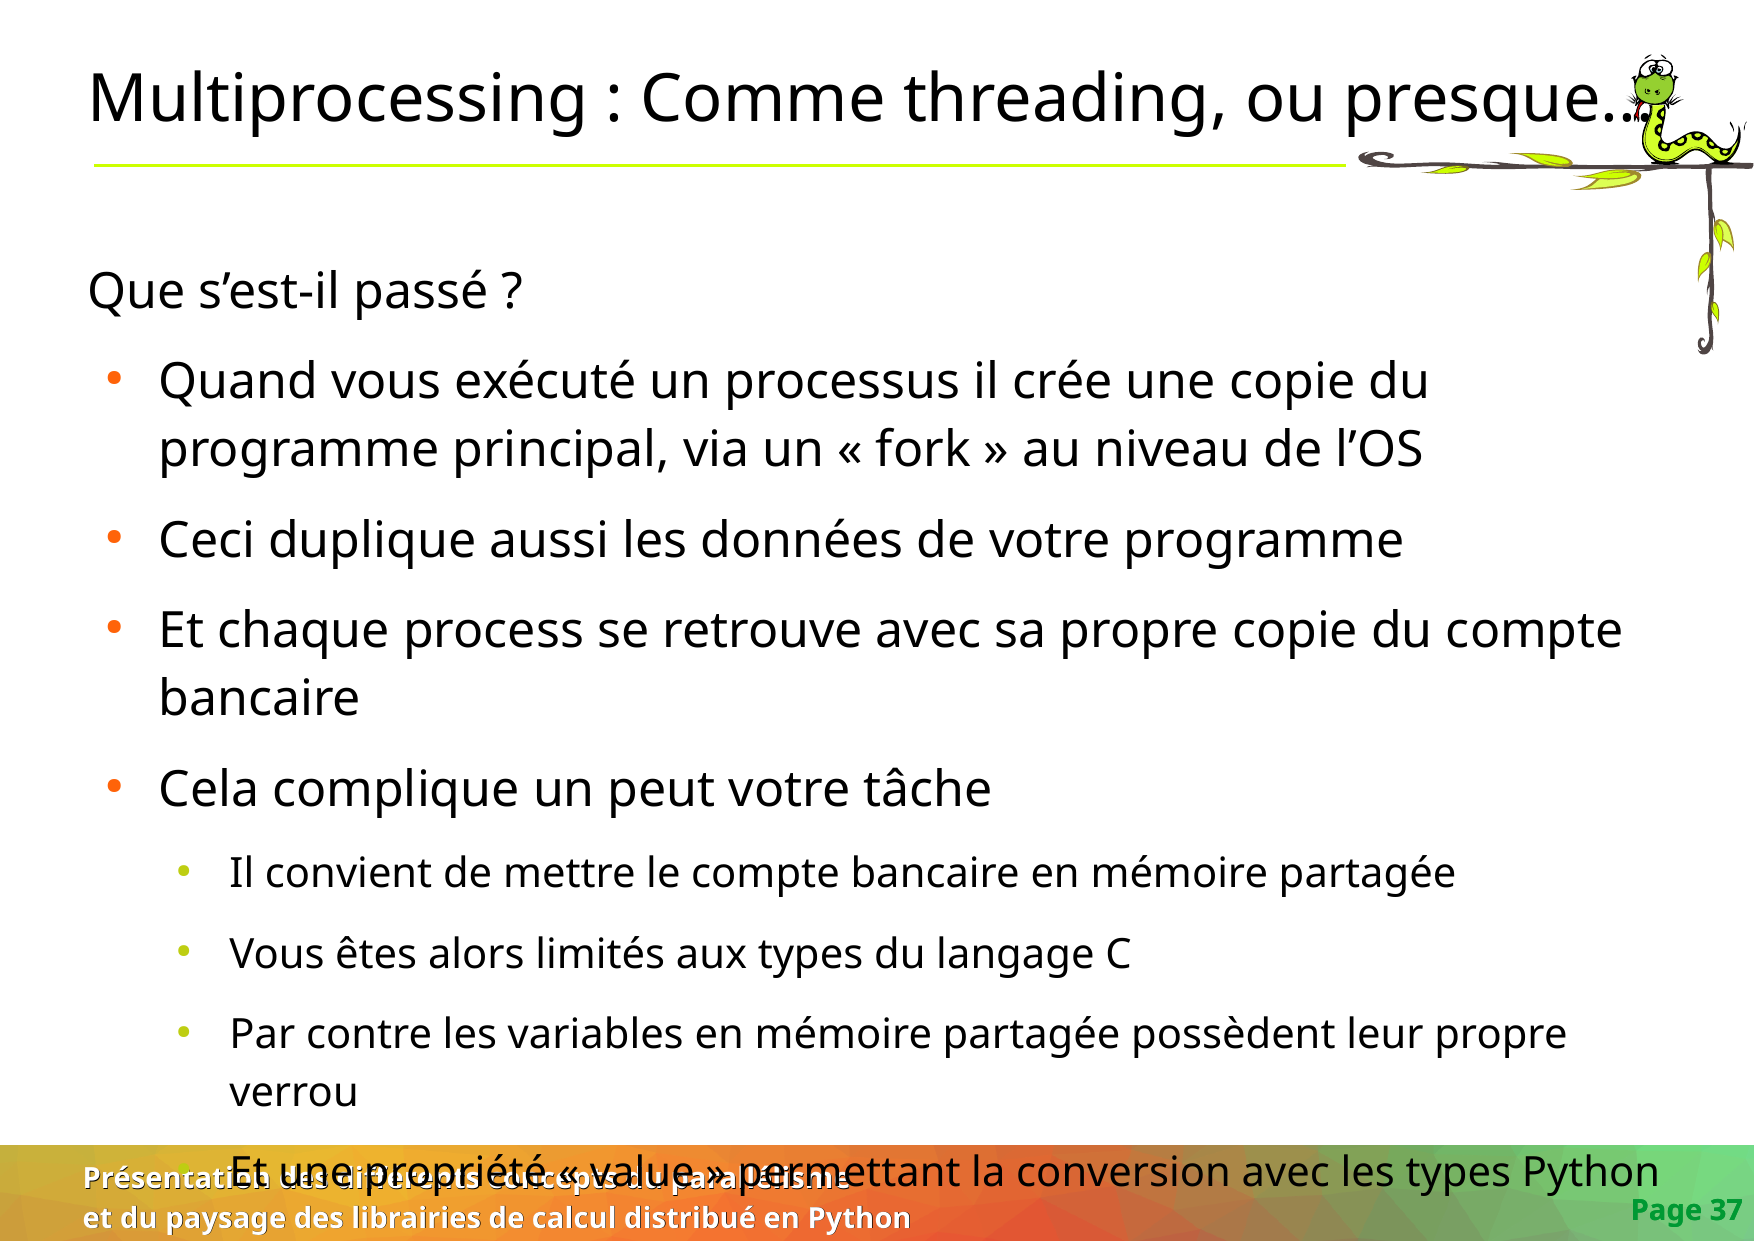

# Multiprocessing : Comme threading, ou presque...
Que s’est-il passé ?
Quand vous exécuté un processus il crée une copie du programme principal, via un « fork » au niveau de l’OS
Ceci duplique aussi les données de votre programme
Et chaque process se retrouve avec sa propre copie du compte bancaire
Cela complique un peut votre tâche
Il convient de mettre le compte bancaire en mémoire partagée
Vous êtes alors limités aux types du langage C
Par contre les variables en mémoire partagée possèdent leur propre verrou
Et une propriété « value » permettant la conversion avec les types Python
37